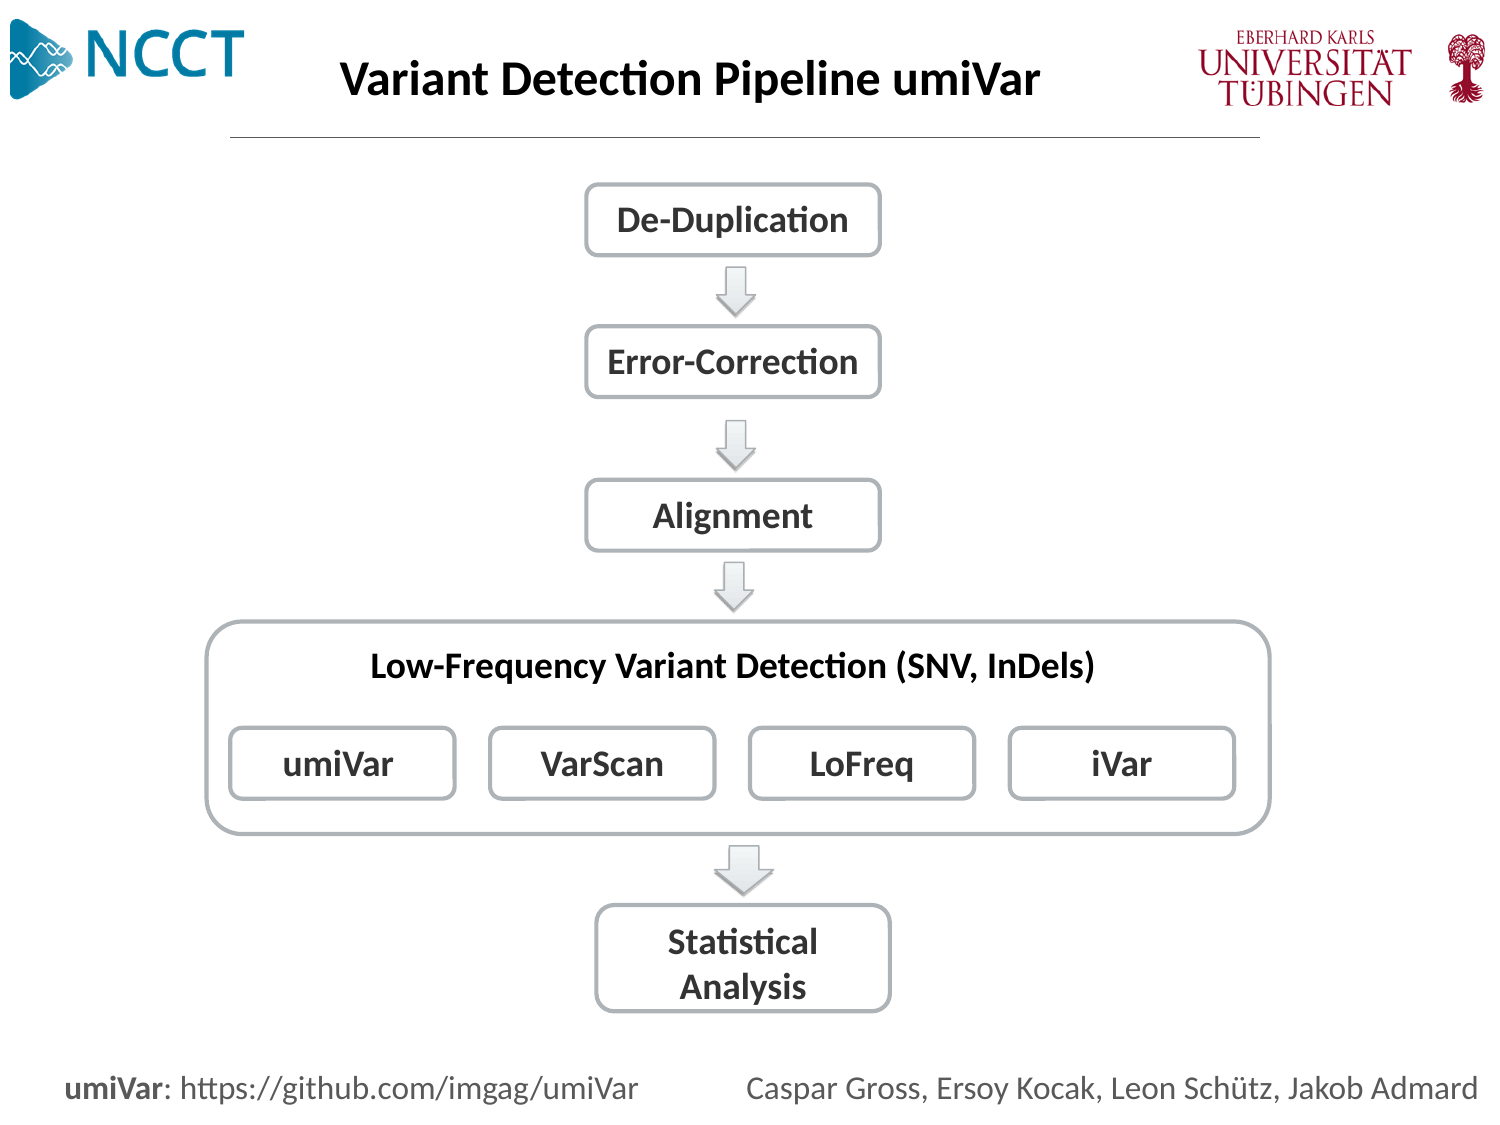

Variant Detection Pipeline umiVar
De-Duplication
Error-Correction
Alignment
Low-Frequency Variant Detection (SNV, InDels)
umiVar
VarScan
LoFreq
iVar
Statistical Analysis
umiVar: https://github.com/imgag/umiVar
Caspar Gross, Ersoy Kocak, Leon Schütz, Jakob Admard